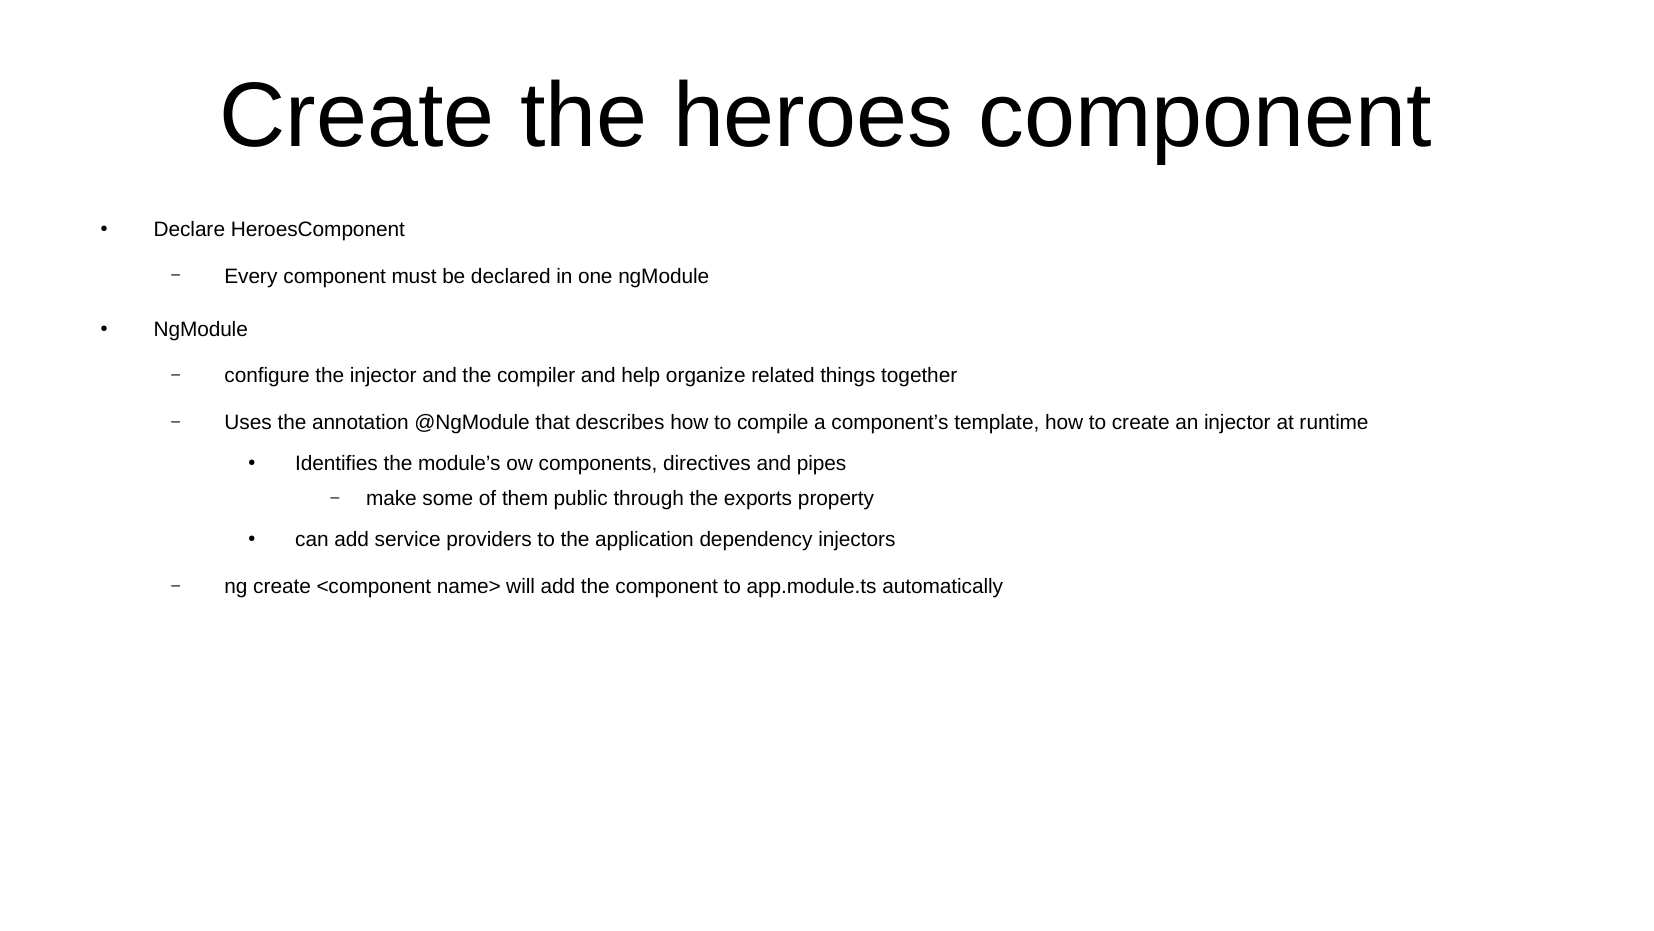

# Create the heroes component
Declare HeroesComponent
Every component must be declared in one ngModule
NgModule
configure the injector and the compiler and help organize related things together
Uses the annotation @NgModule that describes how to compile a component’s template, how to create an injector at runtime
Identifies the module’s ow components, directives and pipes
make some of them public through the exports property
can add service providers to the application dependency injectors
ng create <component name> will add the component to app.module.ts automatically